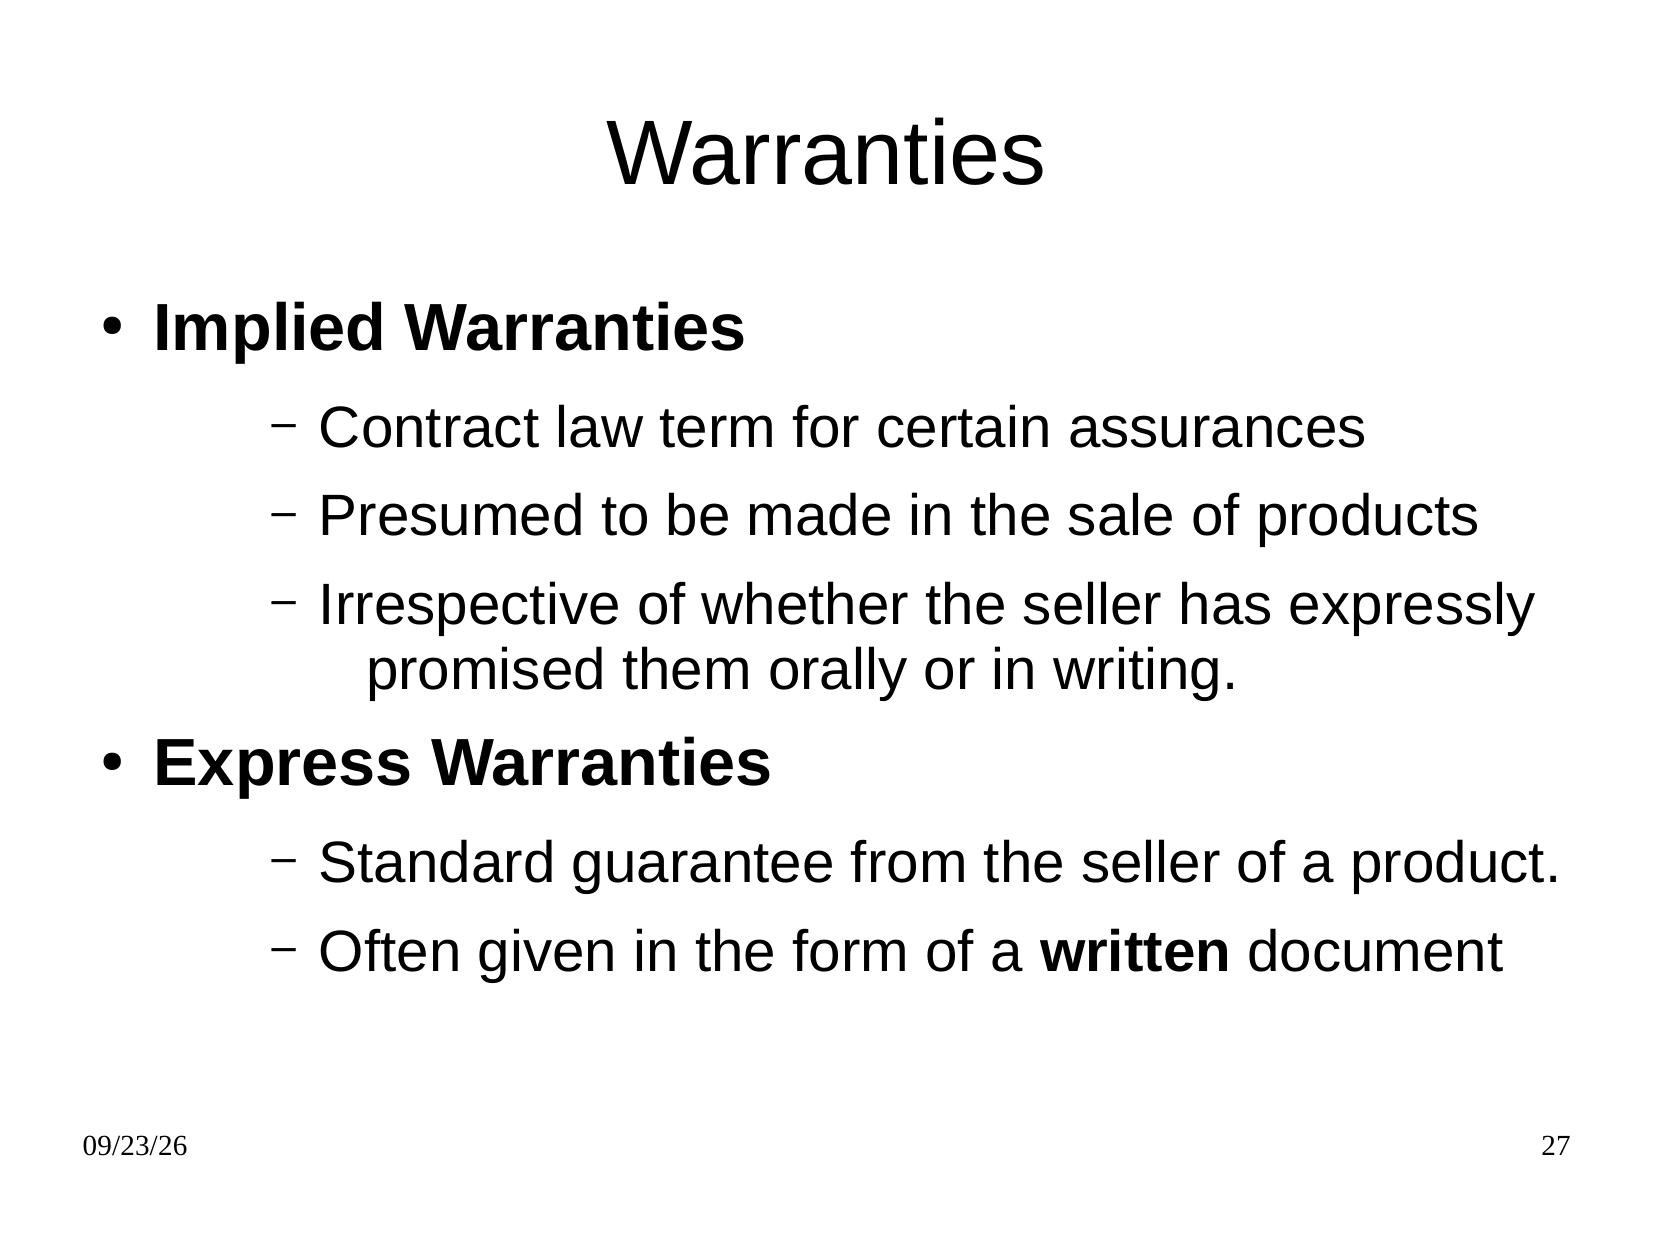

# Warranties
Implied Warranties
Contract law term for certain assurances
Presumed to be made in the sale of products
Irrespective of whether the seller has expressly promised them orally or in writing.
Express Warranties
Standard guarantee from the seller of a product.
Often given in the form of a written document
27